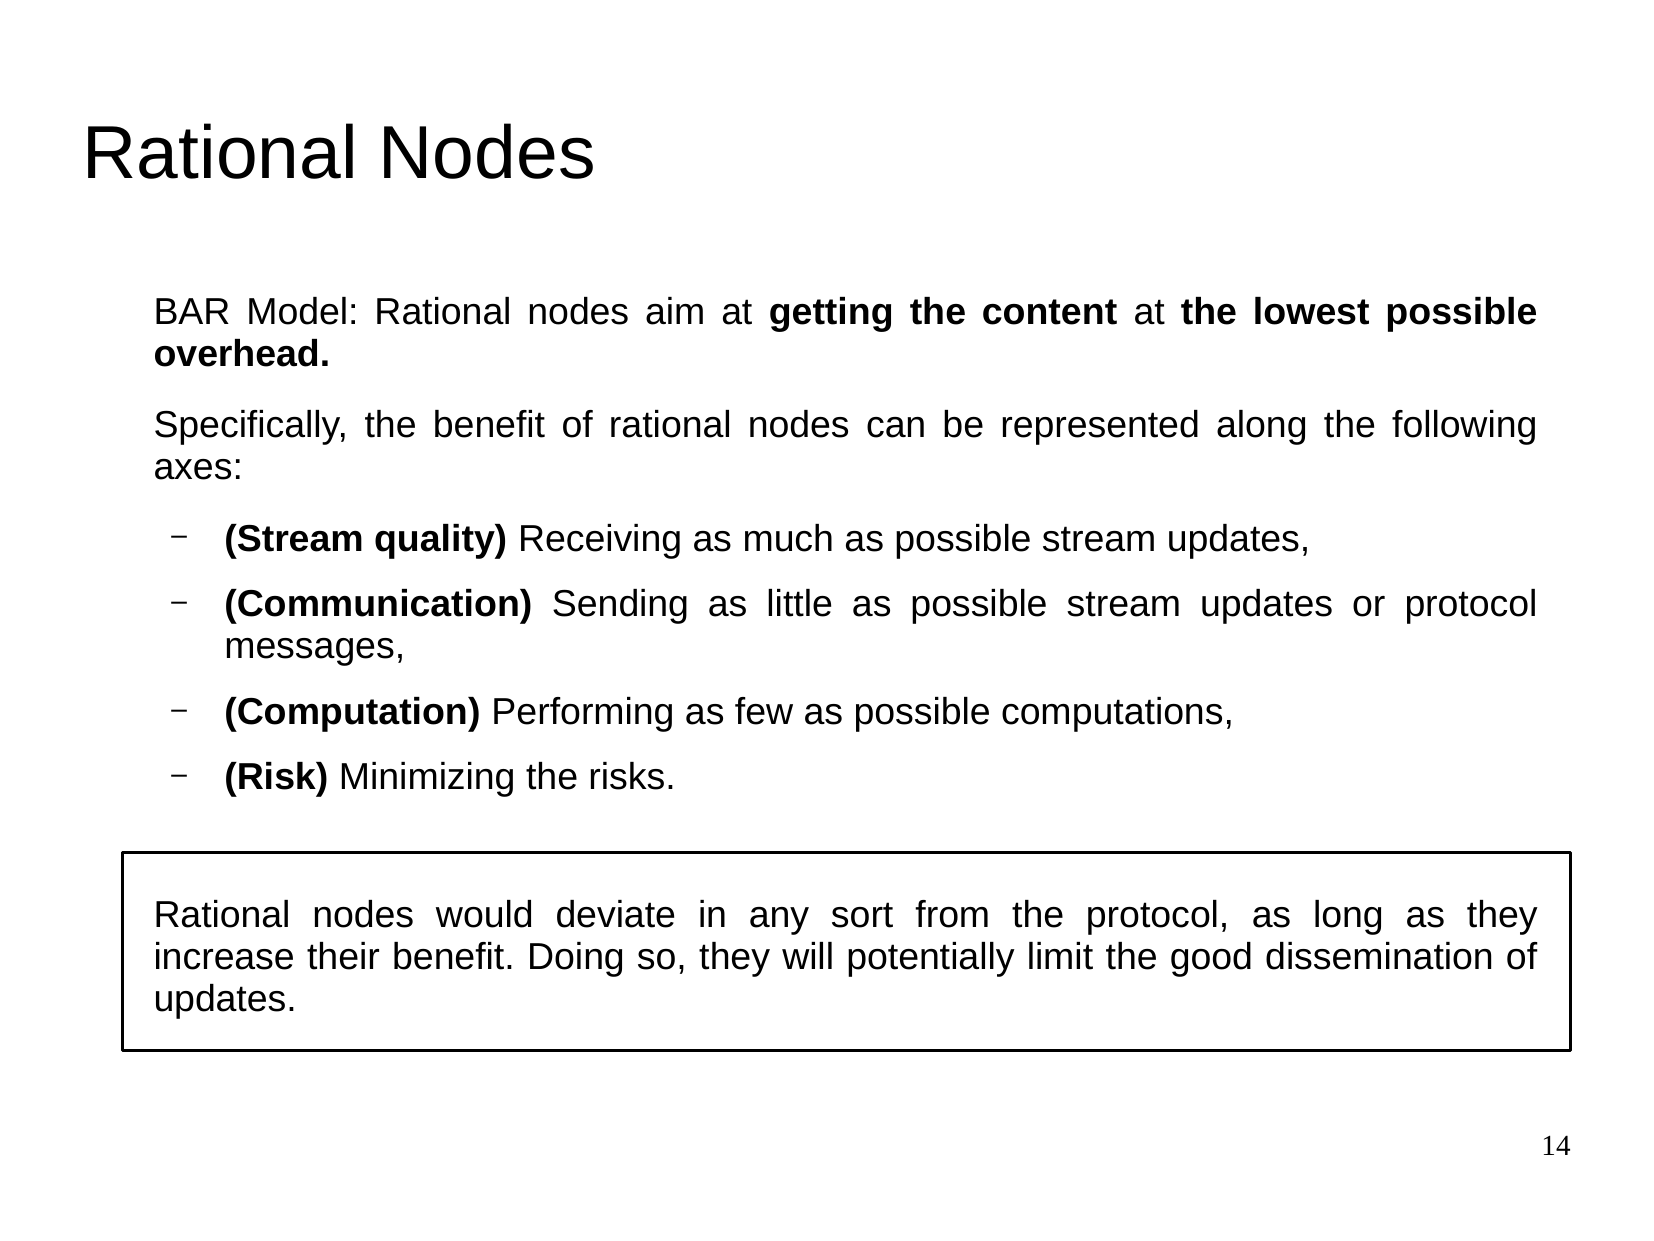

# Rational Nodes
BAR Model: Rational nodes aim at getting the content at the lowest possible overhead.
Specifically, the benefit of rational nodes can be represented along the following axes:
(Stream quality) Receiving as much as possible stream updates,
(Communication) Sending as little as possible stream updates or protocol messages,
(Computation) Performing as few as possible computations,
(Risk) Minimizing the risks.
Rational nodes would deviate in any sort from the protocol, as long as they increase their benefit. Doing so, they will potentially limit the good dissemination of updates.
14